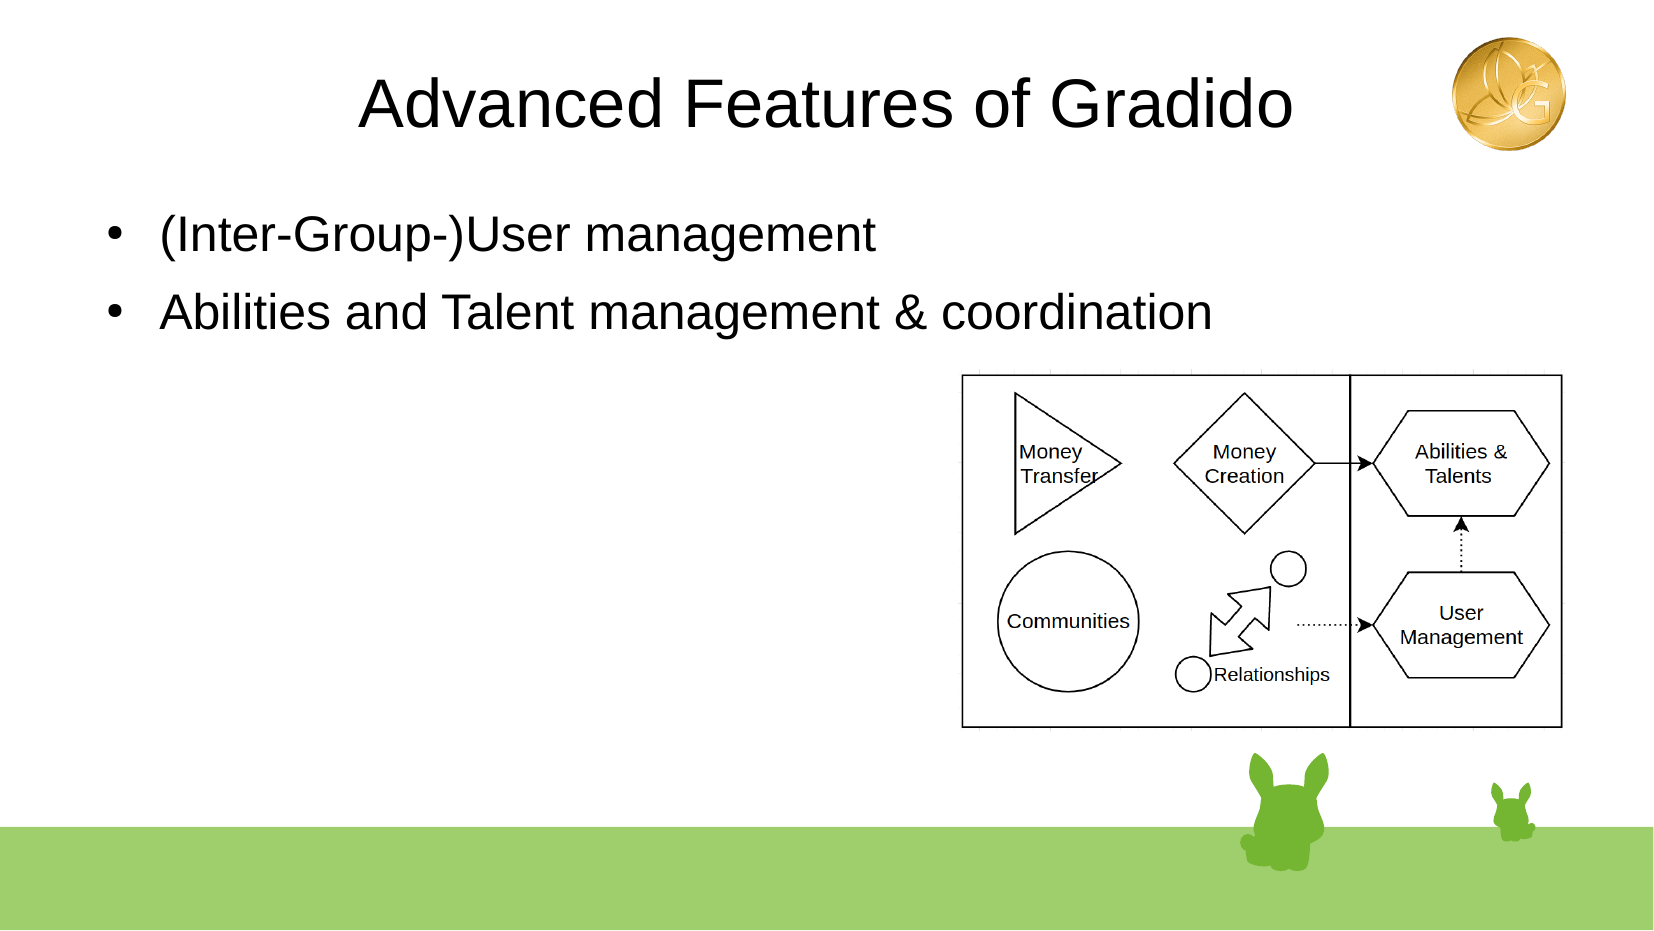

# Advanced Features of Gradido
(Inter-Group-)User management
Abilities and Talent management & coordination